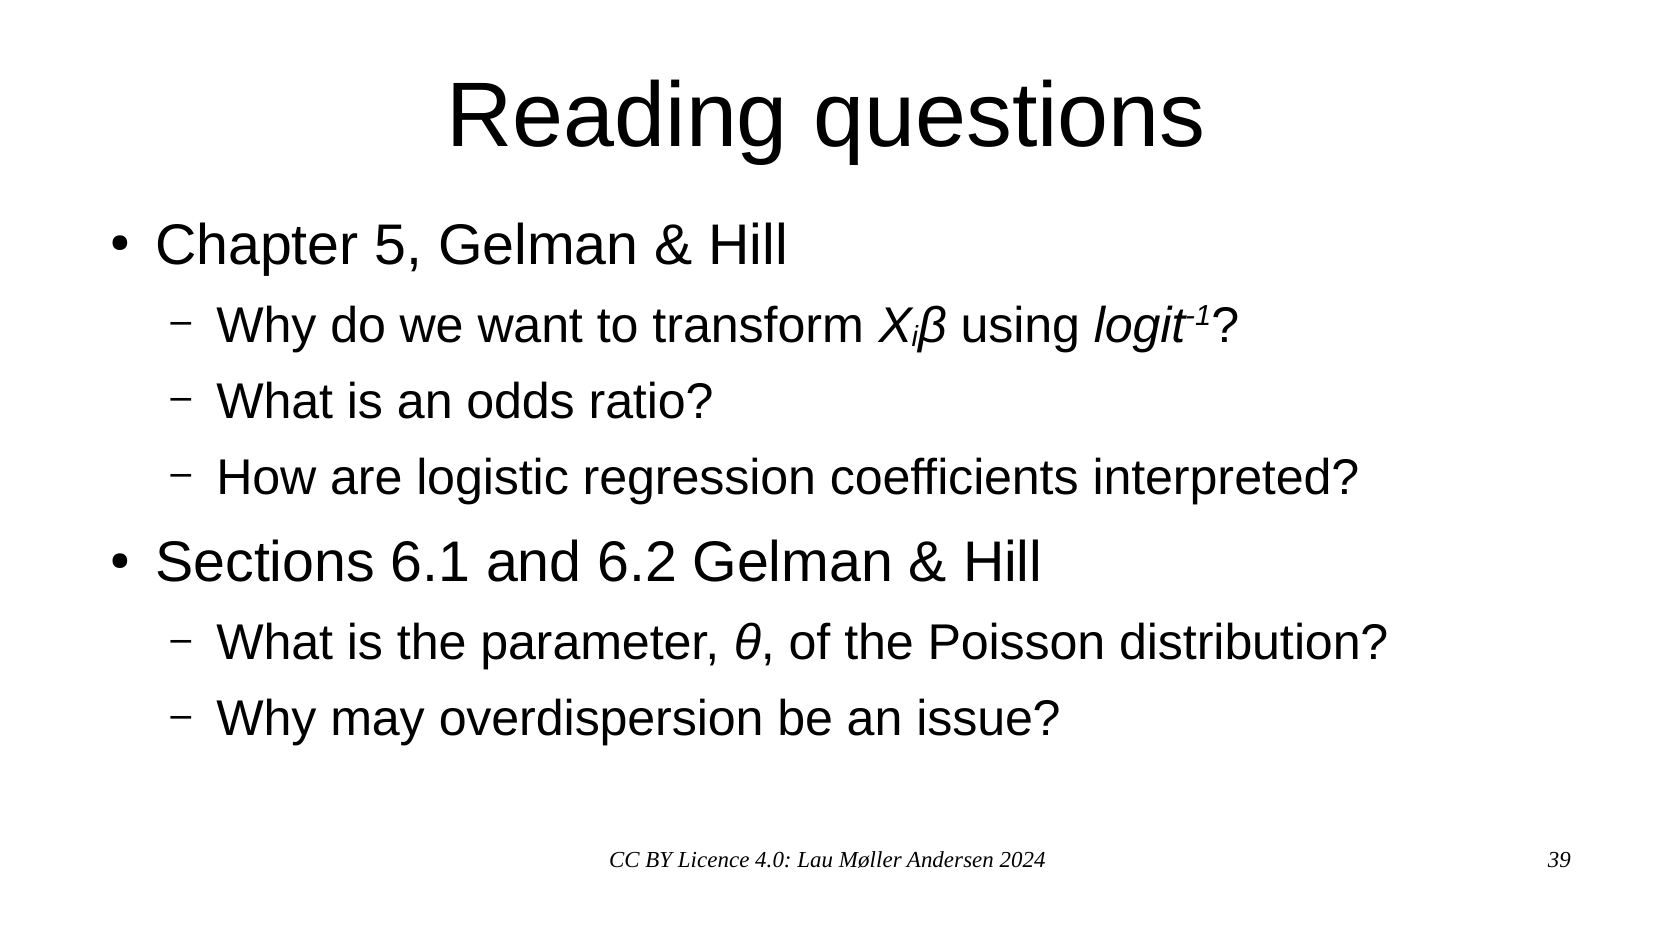

# Reading questions
Chapter 5, Gelman & Hill
Why do we want to transform Xiβ using logit-1?
What is an odds ratio?
How are logistic regression coefficients interpreted?
Sections 6.1 and 6.2 Gelman & Hill
What is the parameter, θ, of the Poisson distribution?
Why may overdispersion be an issue?
CC BY Licence 4.0: Lau Møller Andersen 2024
39